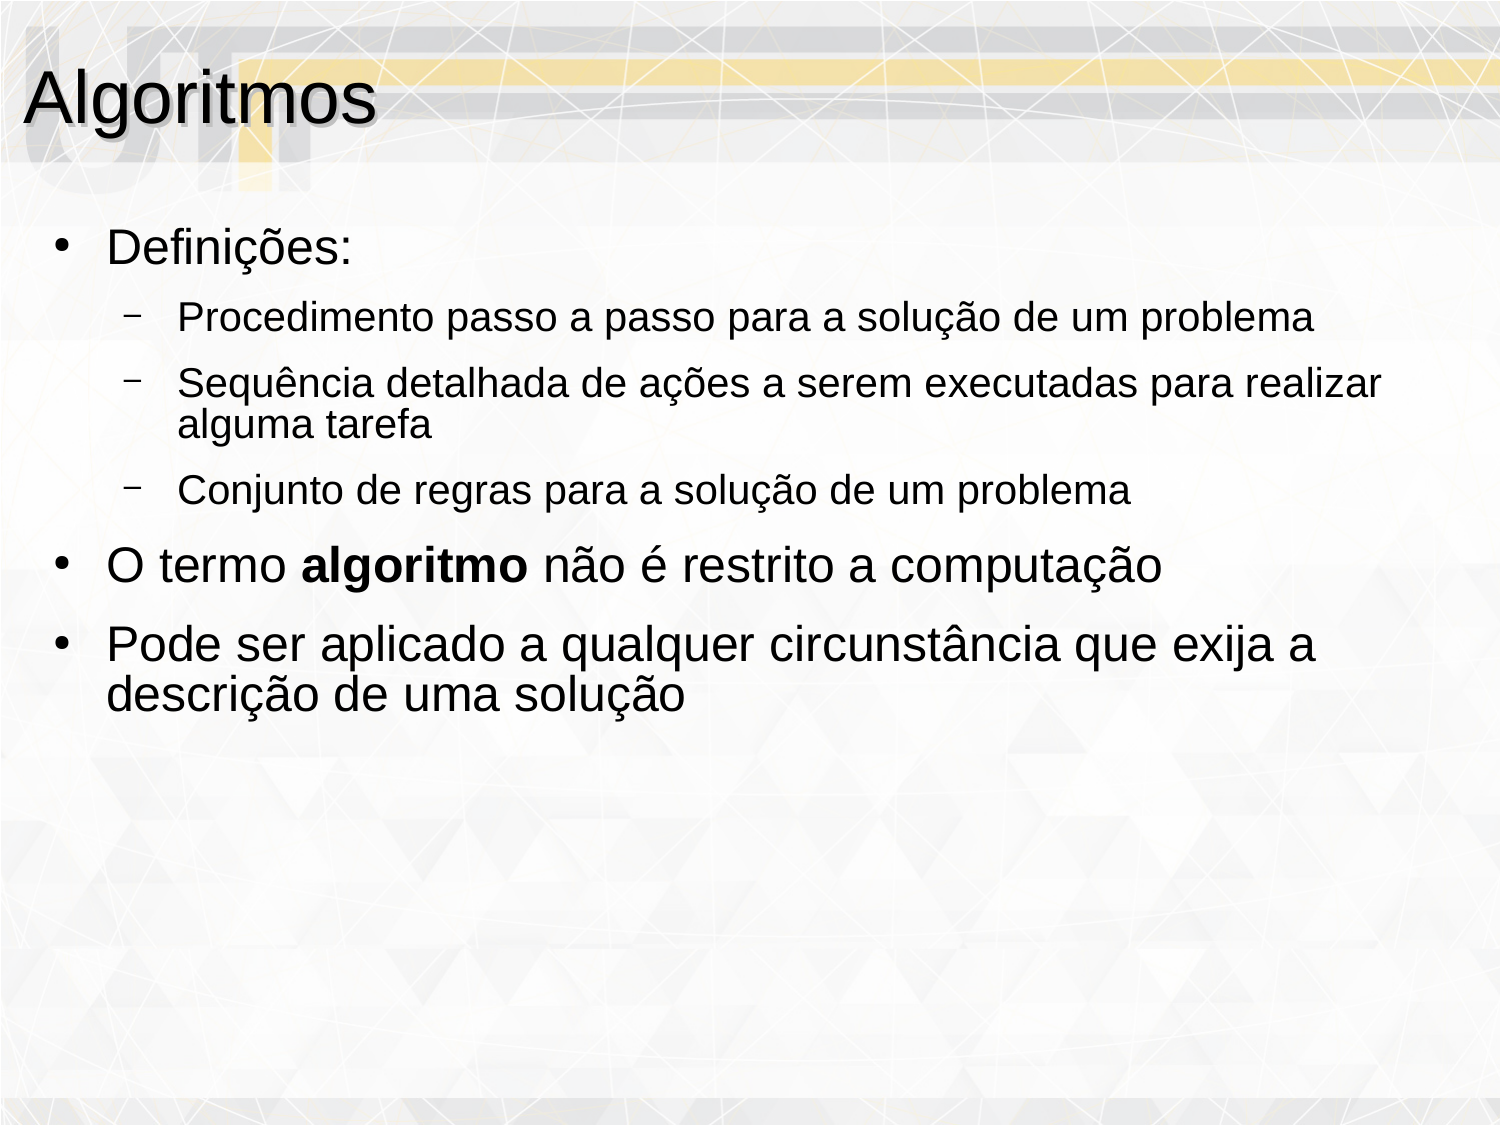

# Algoritmos
Definições:
Procedimento passo a passo para a solução de um problema
Sequência detalhada de ações a serem executadas para realizar alguma tarefa
Conjunto de regras para a solução de um problema
O termo algoritmo não é restrito a computação
Pode ser aplicado a qualquer circunstância que exija a descrição de uma solução